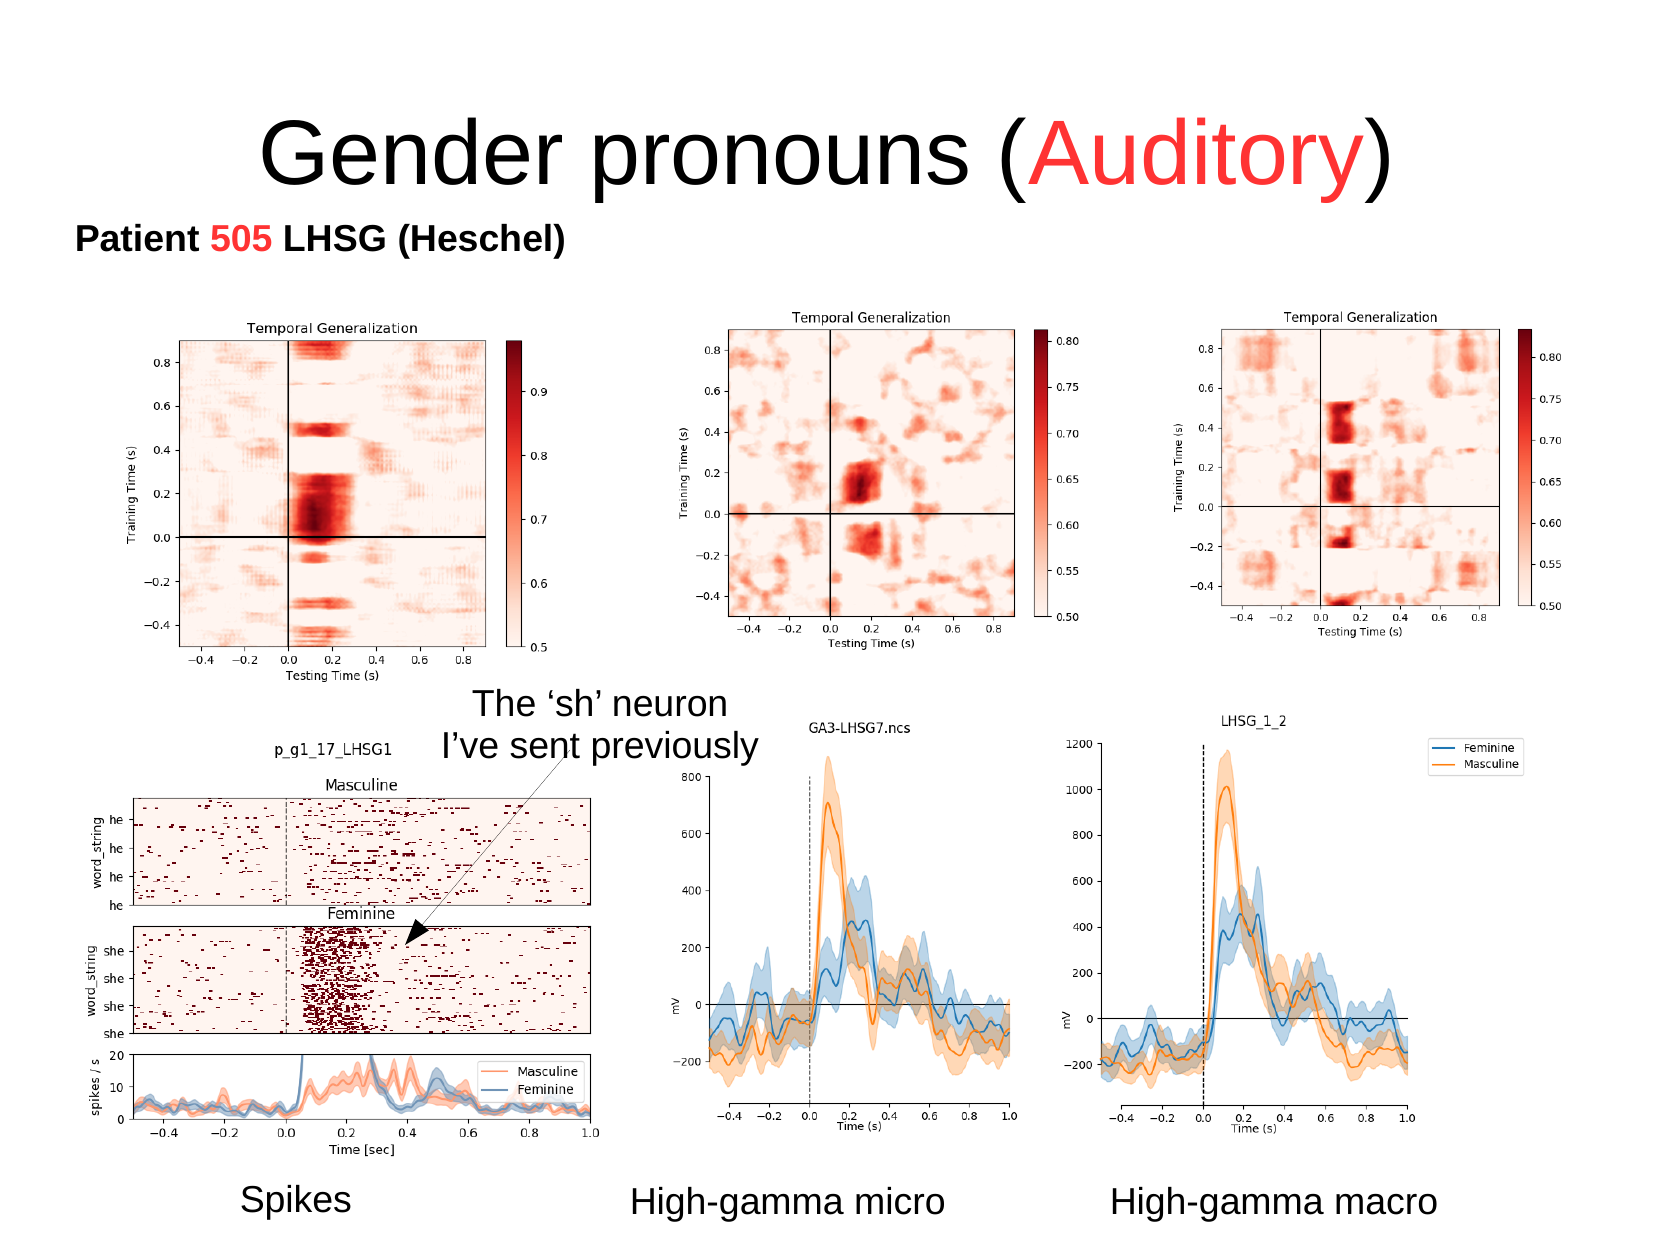

# Gender pronouns (Auditory)
Patient 505 LHSG (Heschel)
The ‘sh’ neuron
I’ve sent previously
Spikes
High-gamma micro
High-gamma macro